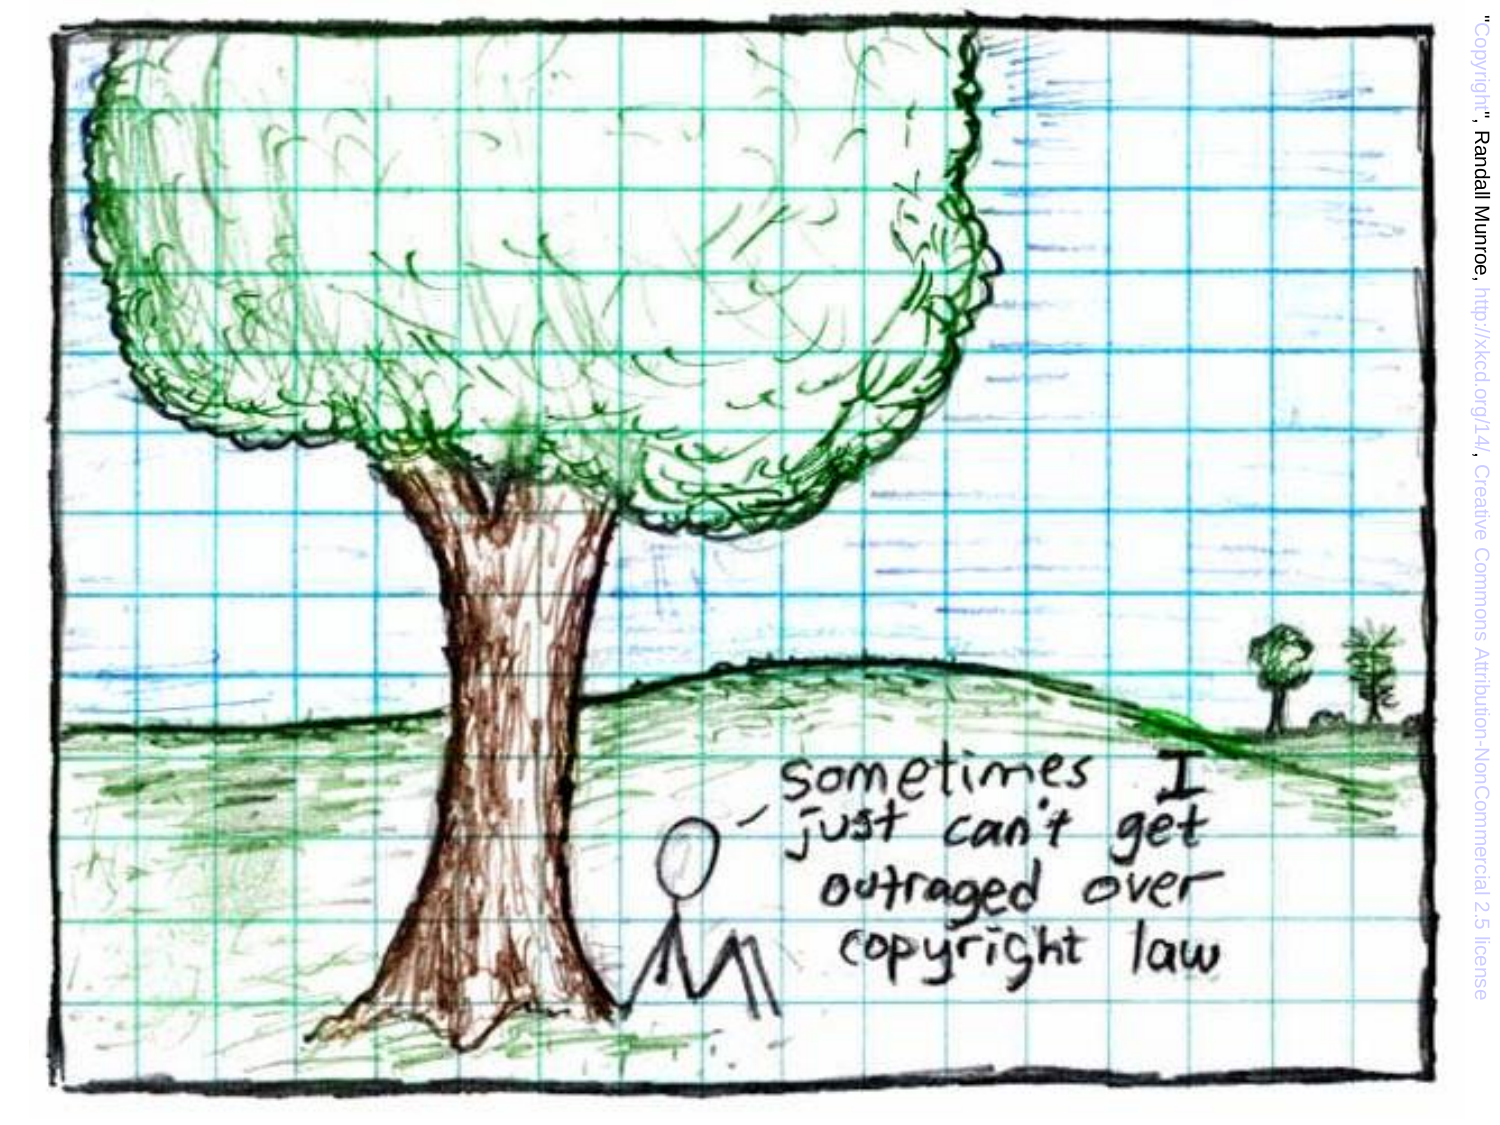

"Copyright", Randall Munroe, http://xkcd.org/14/, Creative Commons Attribution-NonCommercial 2.5 license
AUSTRALIA
part of the Creative Commons international initiative
CRICOS No. 00213J